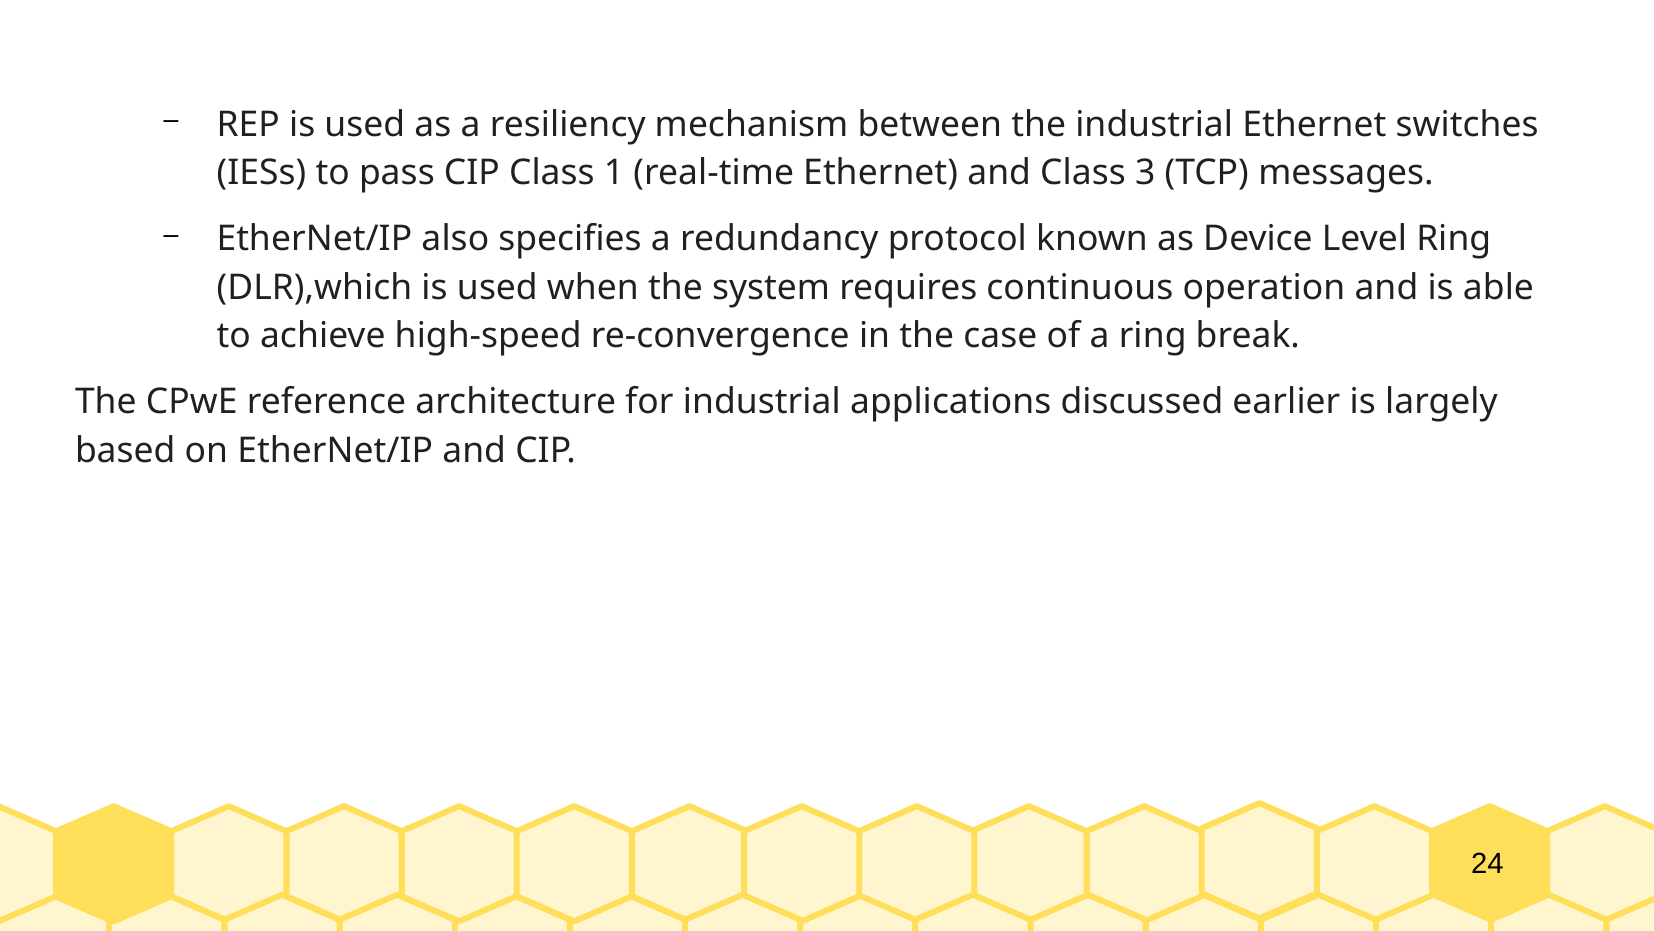

# REP is used as a resiliency mechanism between the industrial Ethernet switches (IESs) to pass CIP Class 1 (real-time Ethernet) and Class 3 (TCP) messages.
EtherNet/IP also specifies a redundancy protocol known as Device Level Ring (DLR),which is used when the system requires continuous operation and is able to achieve high-speed re-convergence in the case of a ring break.
The CPwE reference architecture for industrial applications discussed earlier is largely based on EtherNet/IP and CIP.